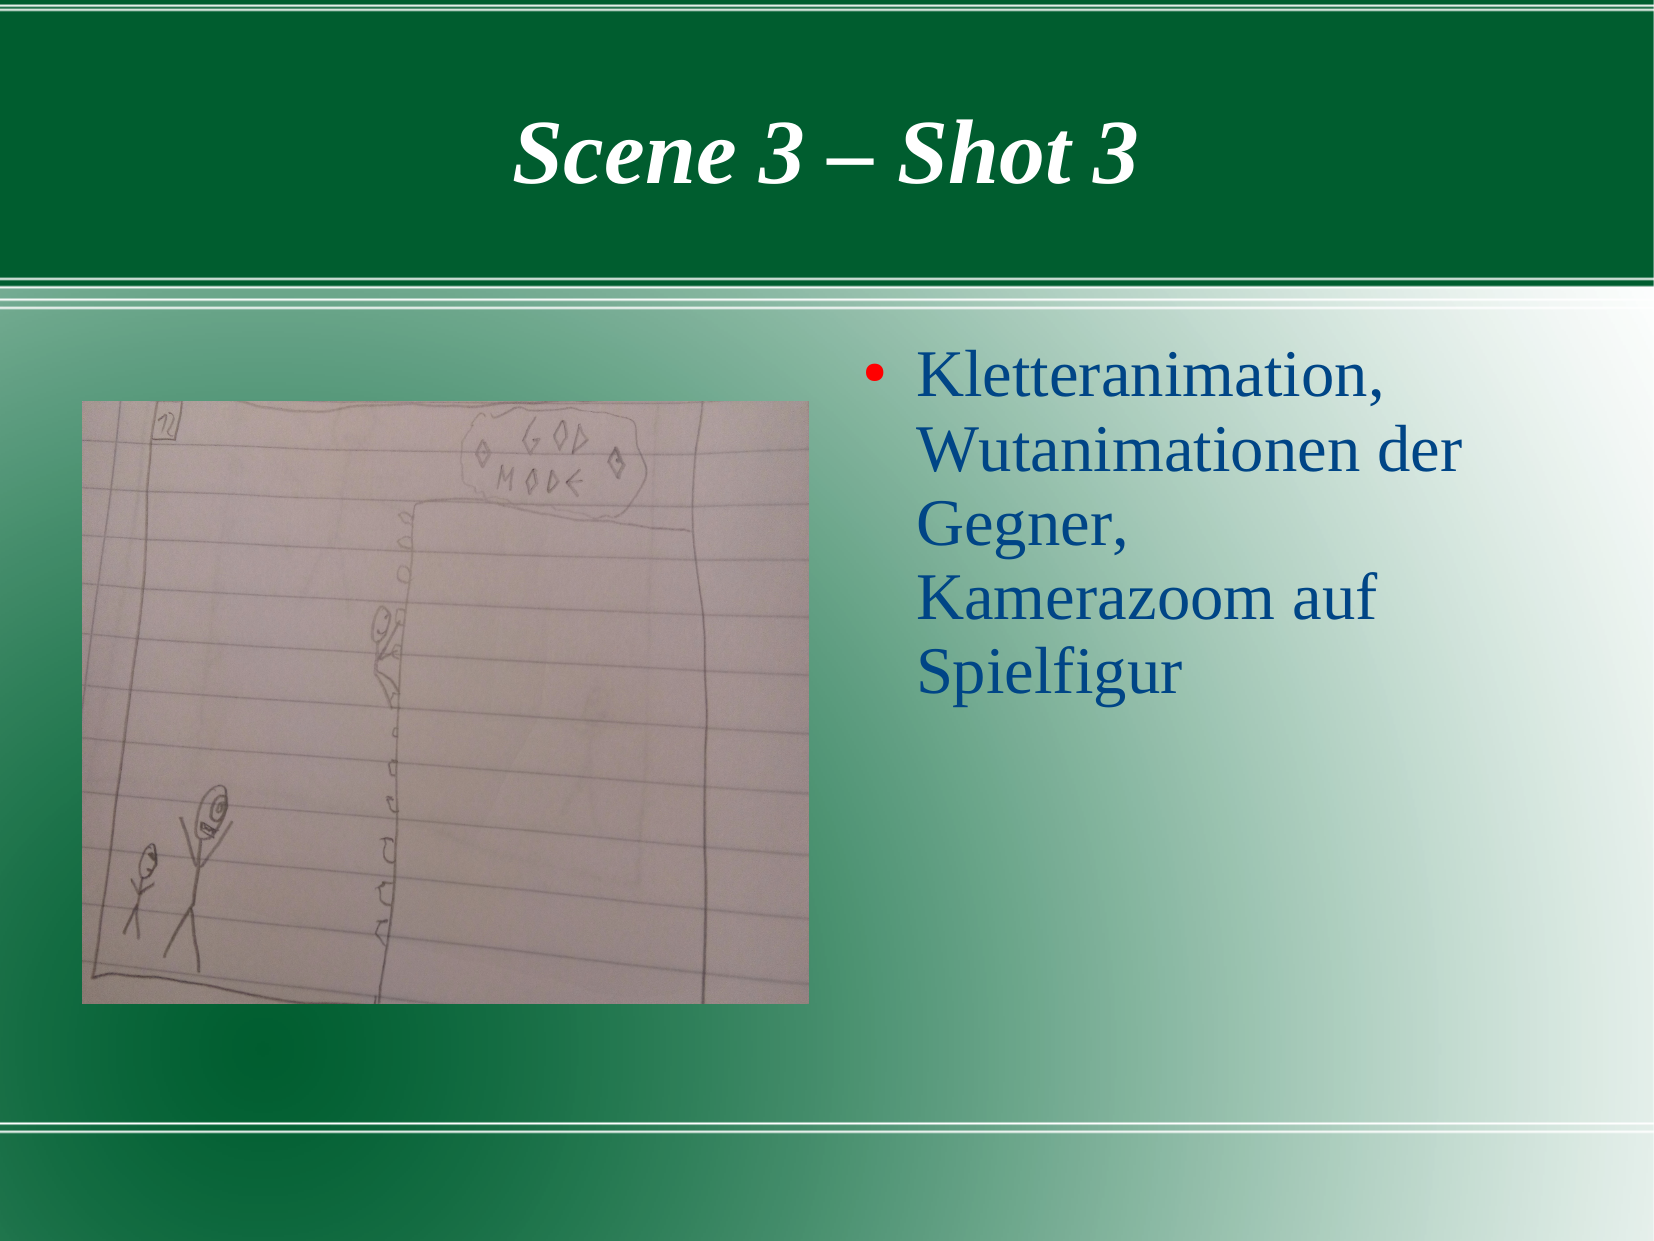

# Scene 3 – Shot 3
Kletteranimation, Wutanimationen der Gegner, Kamerazoom auf Spielfigur